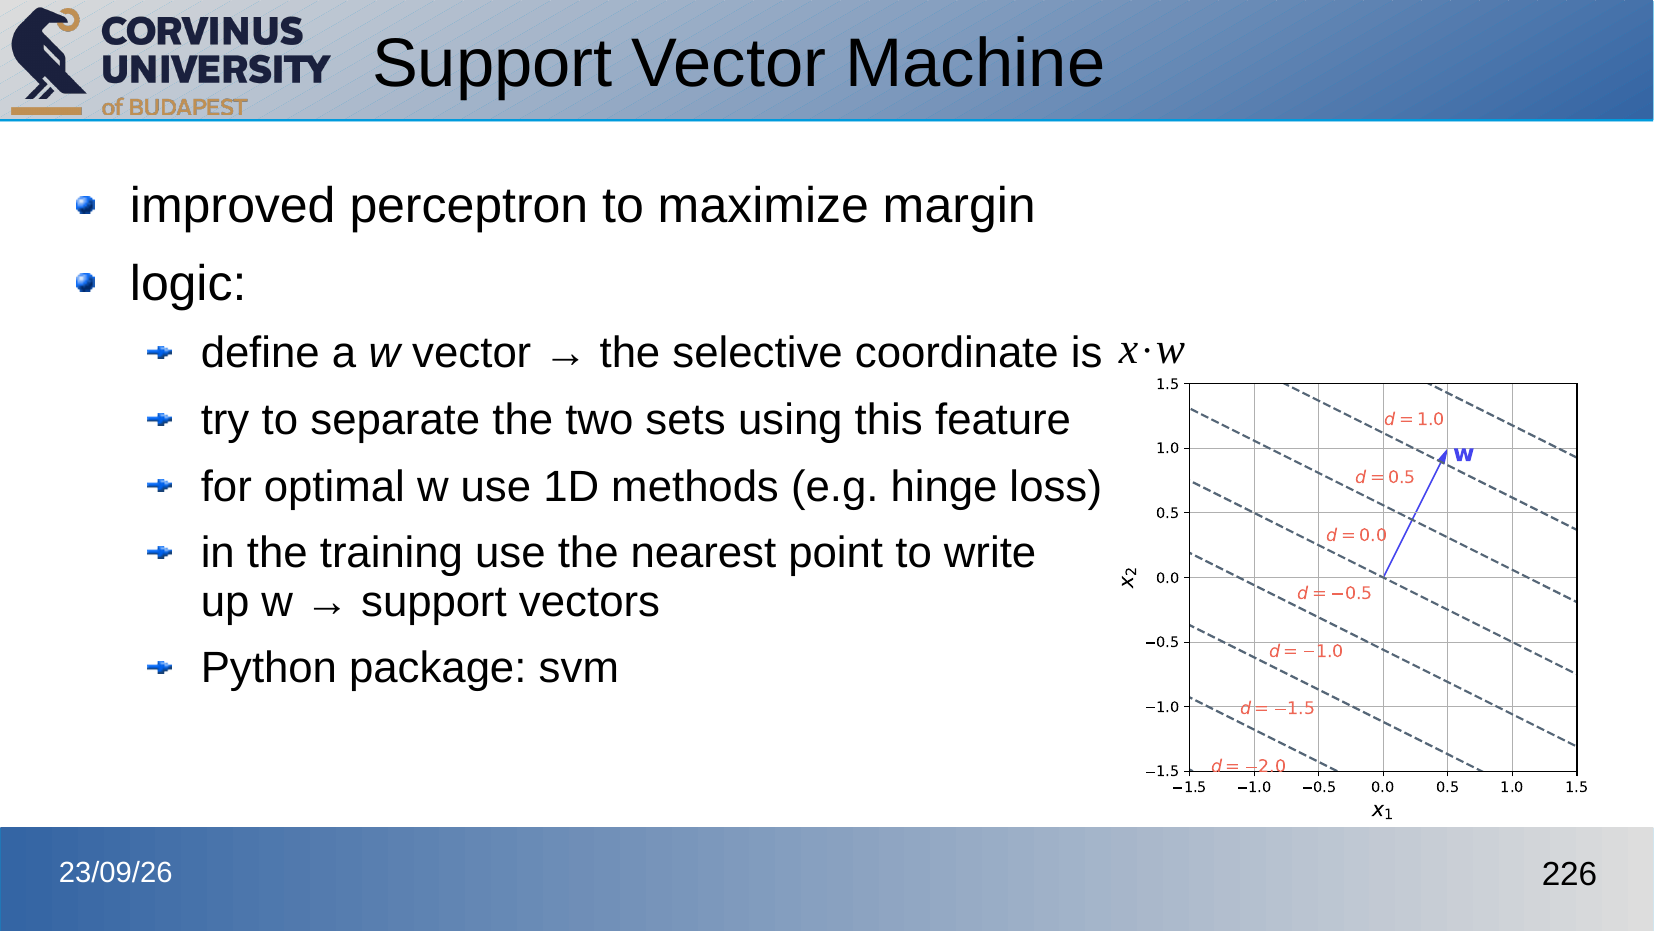

# Support Vector Machine
improved perceptron to maximize margin
logic:
define a w vector → the selective coordinate is
try to separate the two sets using this feature
for optimal w use 1D methods (e.g. hinge loss)
in the training use the nearest point to write
up w → support vectors
Python package: svm